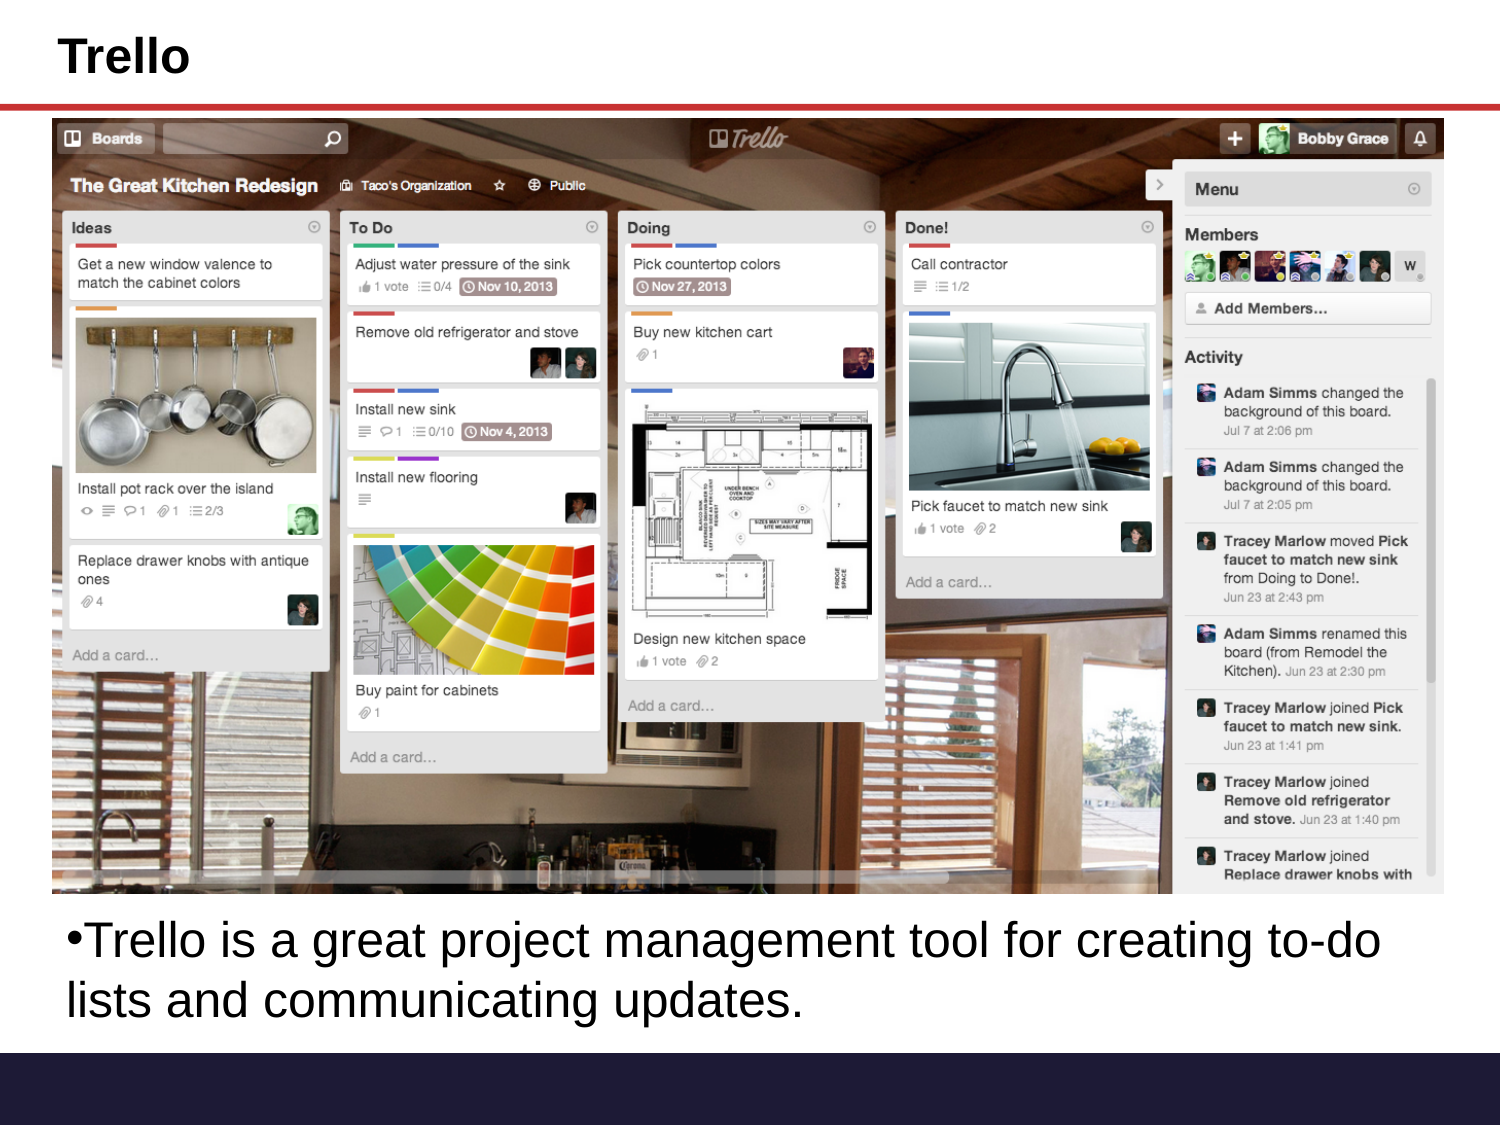

Trello
Trello is a great project management tool for creating to-do lists and communicating updates.